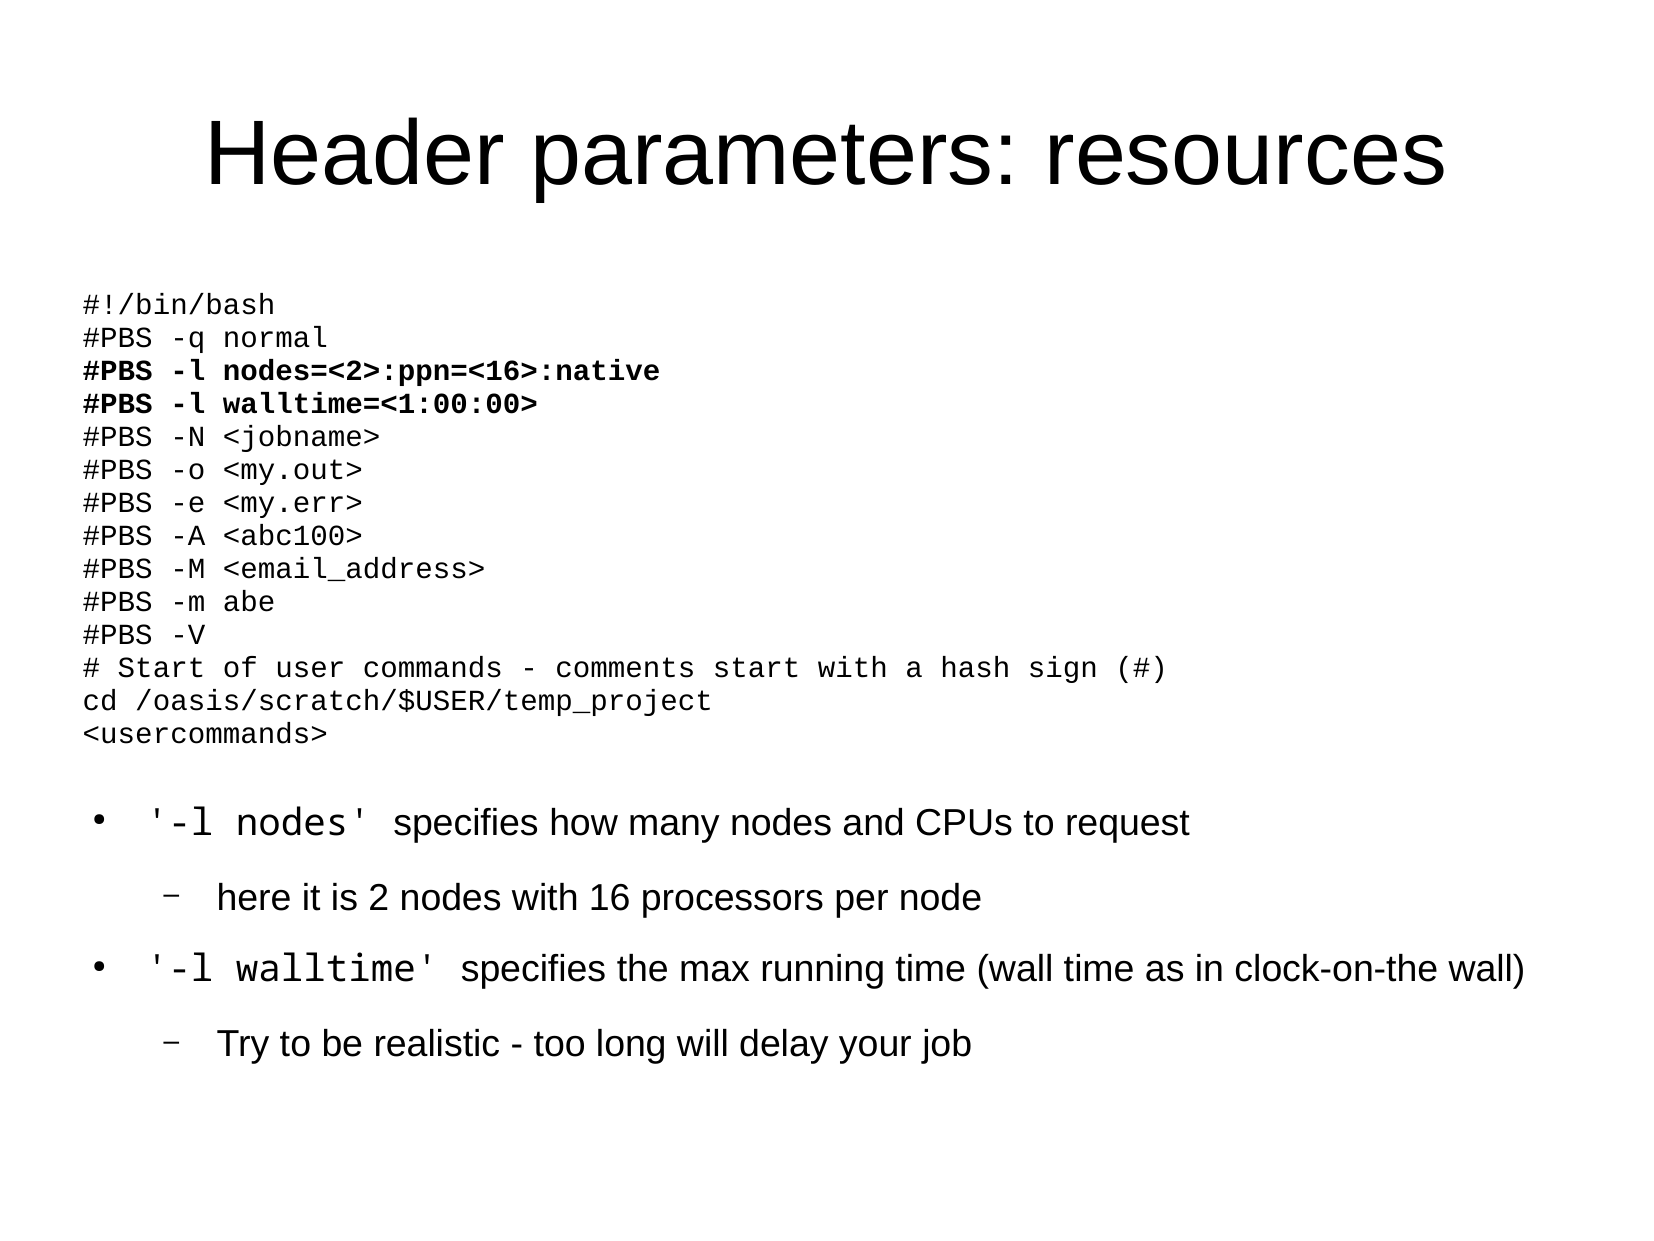

# Header parameters: resources
#!/bin/bash
#PBS -q normal
#PBS -l nodes=<2>:ppn=<16>:native
#PBS -l walltime=<1:00:00>
#PBS -N <jobname>
#PBS -o <my.out>
#PBS -e <my.err>
#PBS -A <abc100>
#PBS -M <email_address>
#PBS -m abe
#PBS -V
# Start of user commands - comments start with a hash sign (#)
cd /oasis/scratch/$USER/temp_project
<usercommands>
'-l nodes' specifies how many nodes and CPUs to request
here it is 2 nodes with 16 processors per node
'-l walltime' specifies the max running time (wall time as in clock-on-the wall)
Try to be realistic - too long will delay your job